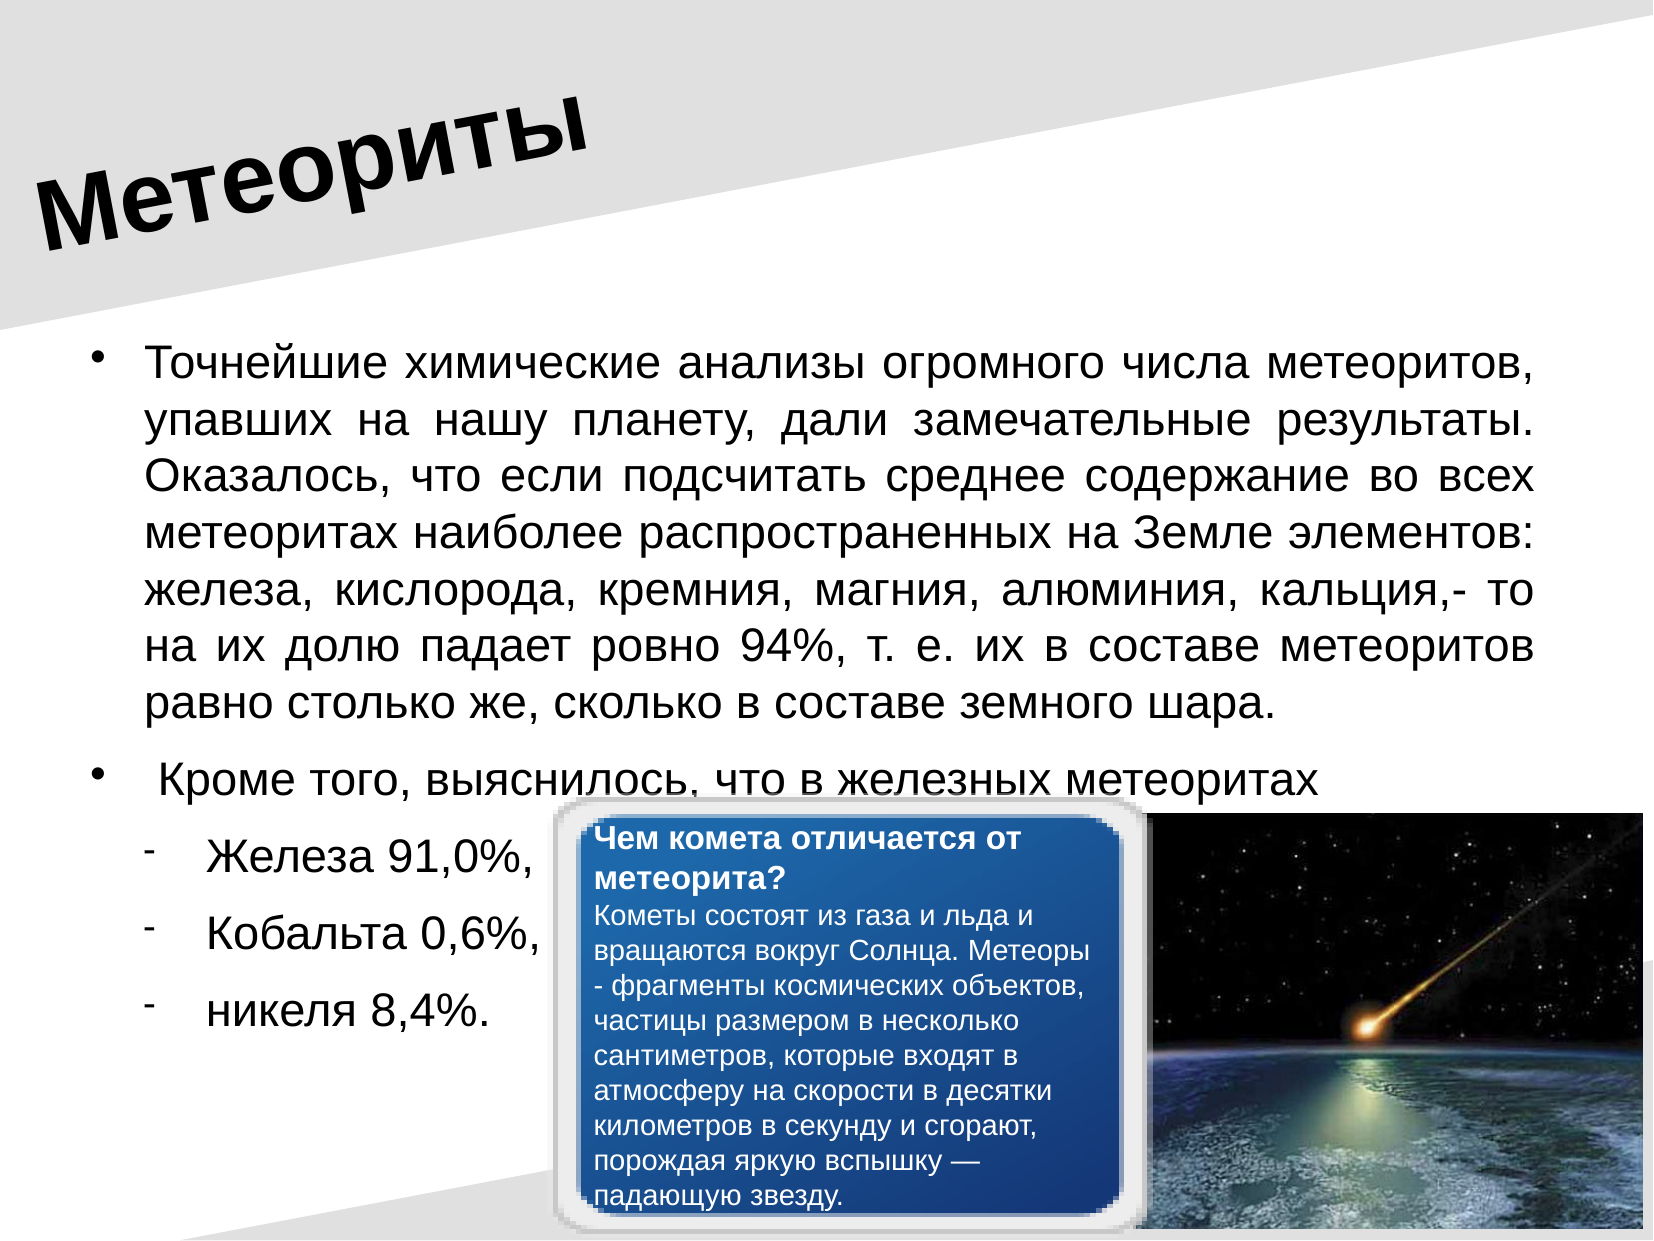

Метеориты
Точнейшие химические анализы огромного числа метеоритов, упавших на нашу планету, дали замечательные результаты. Оказалось, что если подсчитать среднее содержание во всех метеоритах наиболее распространенных на Земле элементов: железа, кислорода, кремния, магния, алюминия, кальция,- то на их долю падает ровно 94%, т. е. их в составе метеоритов равно столько же, сколько в составе земного шара.
 Кроме того, выяснилось, что в железных метеоритах
Железа 91,0%,
Кобальта 0,6%,
никеля 8,4%.
Чем комета отличается от метеорита?
Кометы состоят из газа и льда и вращаются вокруг Солнца. Метеоры - фрагменты космических объектов, частицы размером в несколько сантиметров, которые входят в атмосферу на скорости в десятки километров в секунду и сгорают, порождая яркую вспышку — падающую звезду.